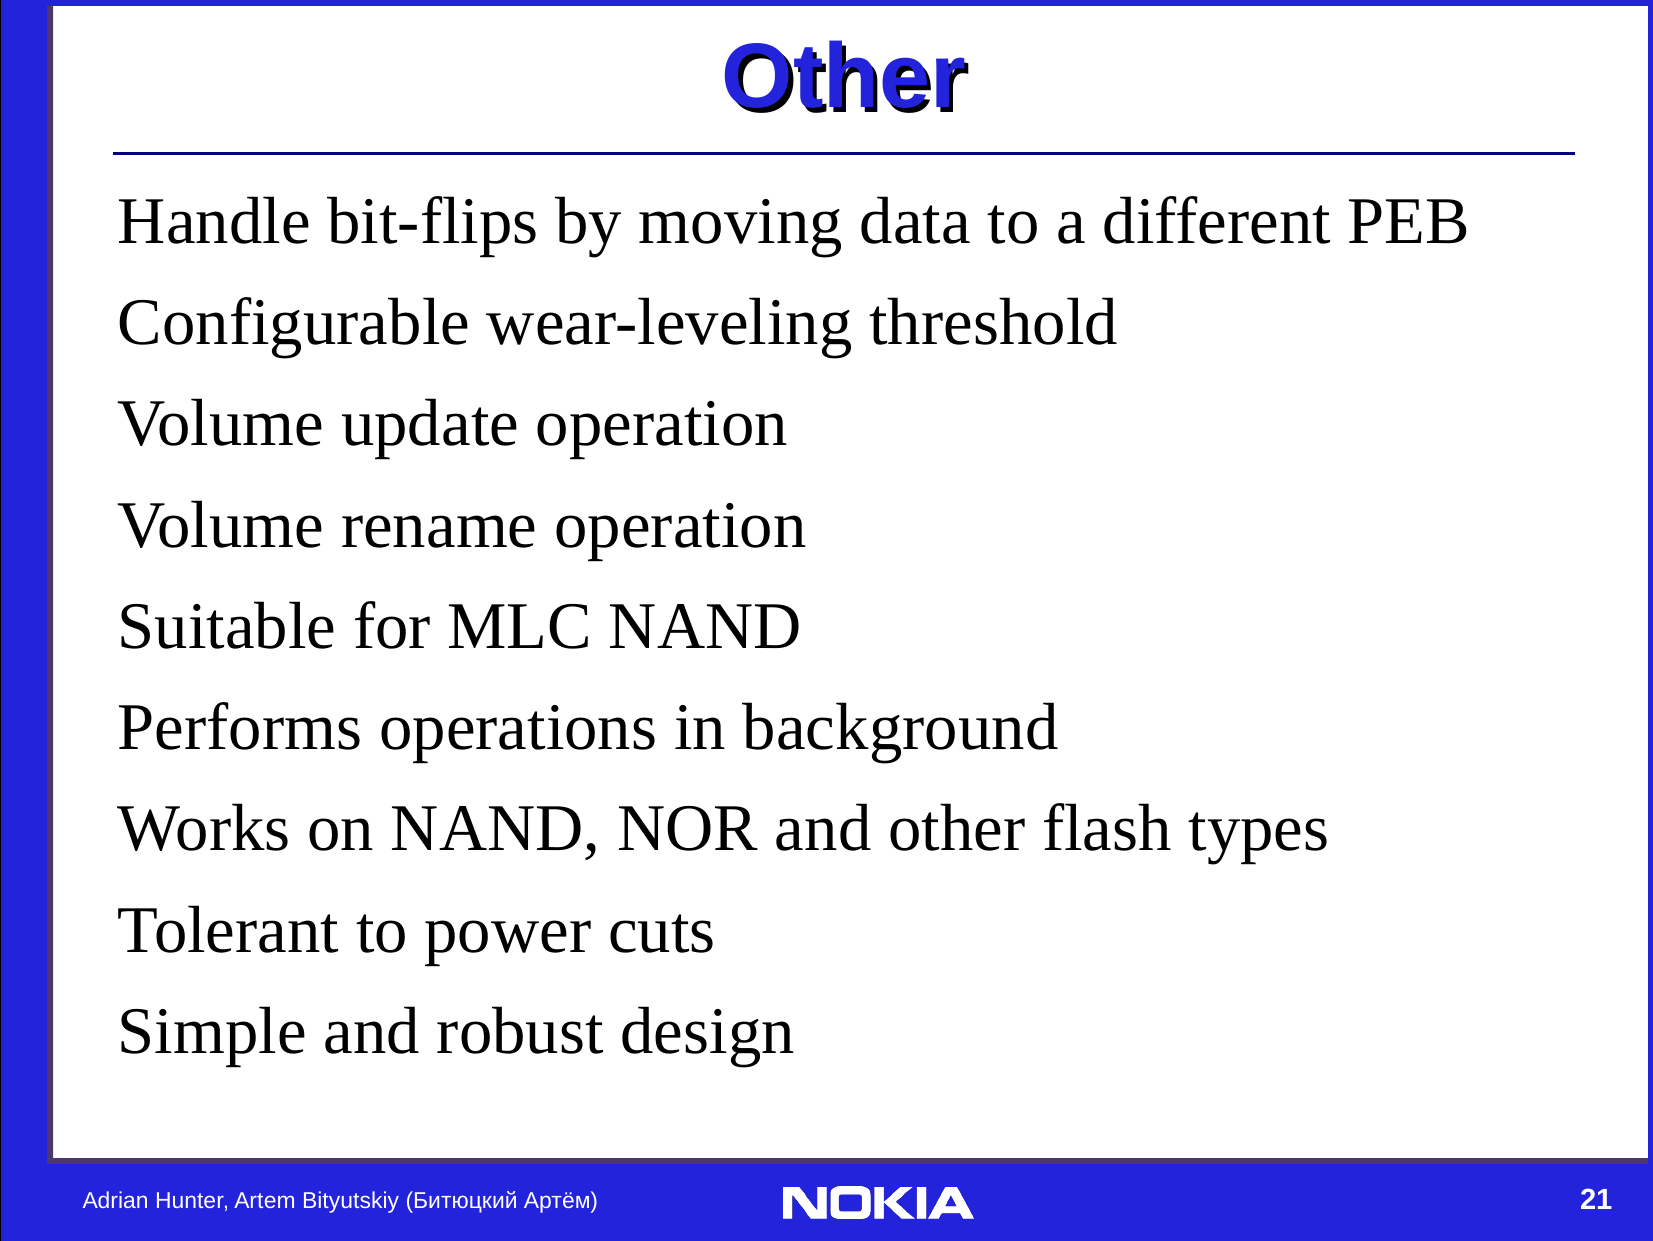

# Other
Handle bit-flips by moving data to a different PEB
Configurable wear-leveling threshold
Volume update operation
Volume rename operation
Suitable for MLC NAND
Performs operations in background
Works on NAND, NOR and other flash types
Tolerant to power cuts
Simple and robust design
21